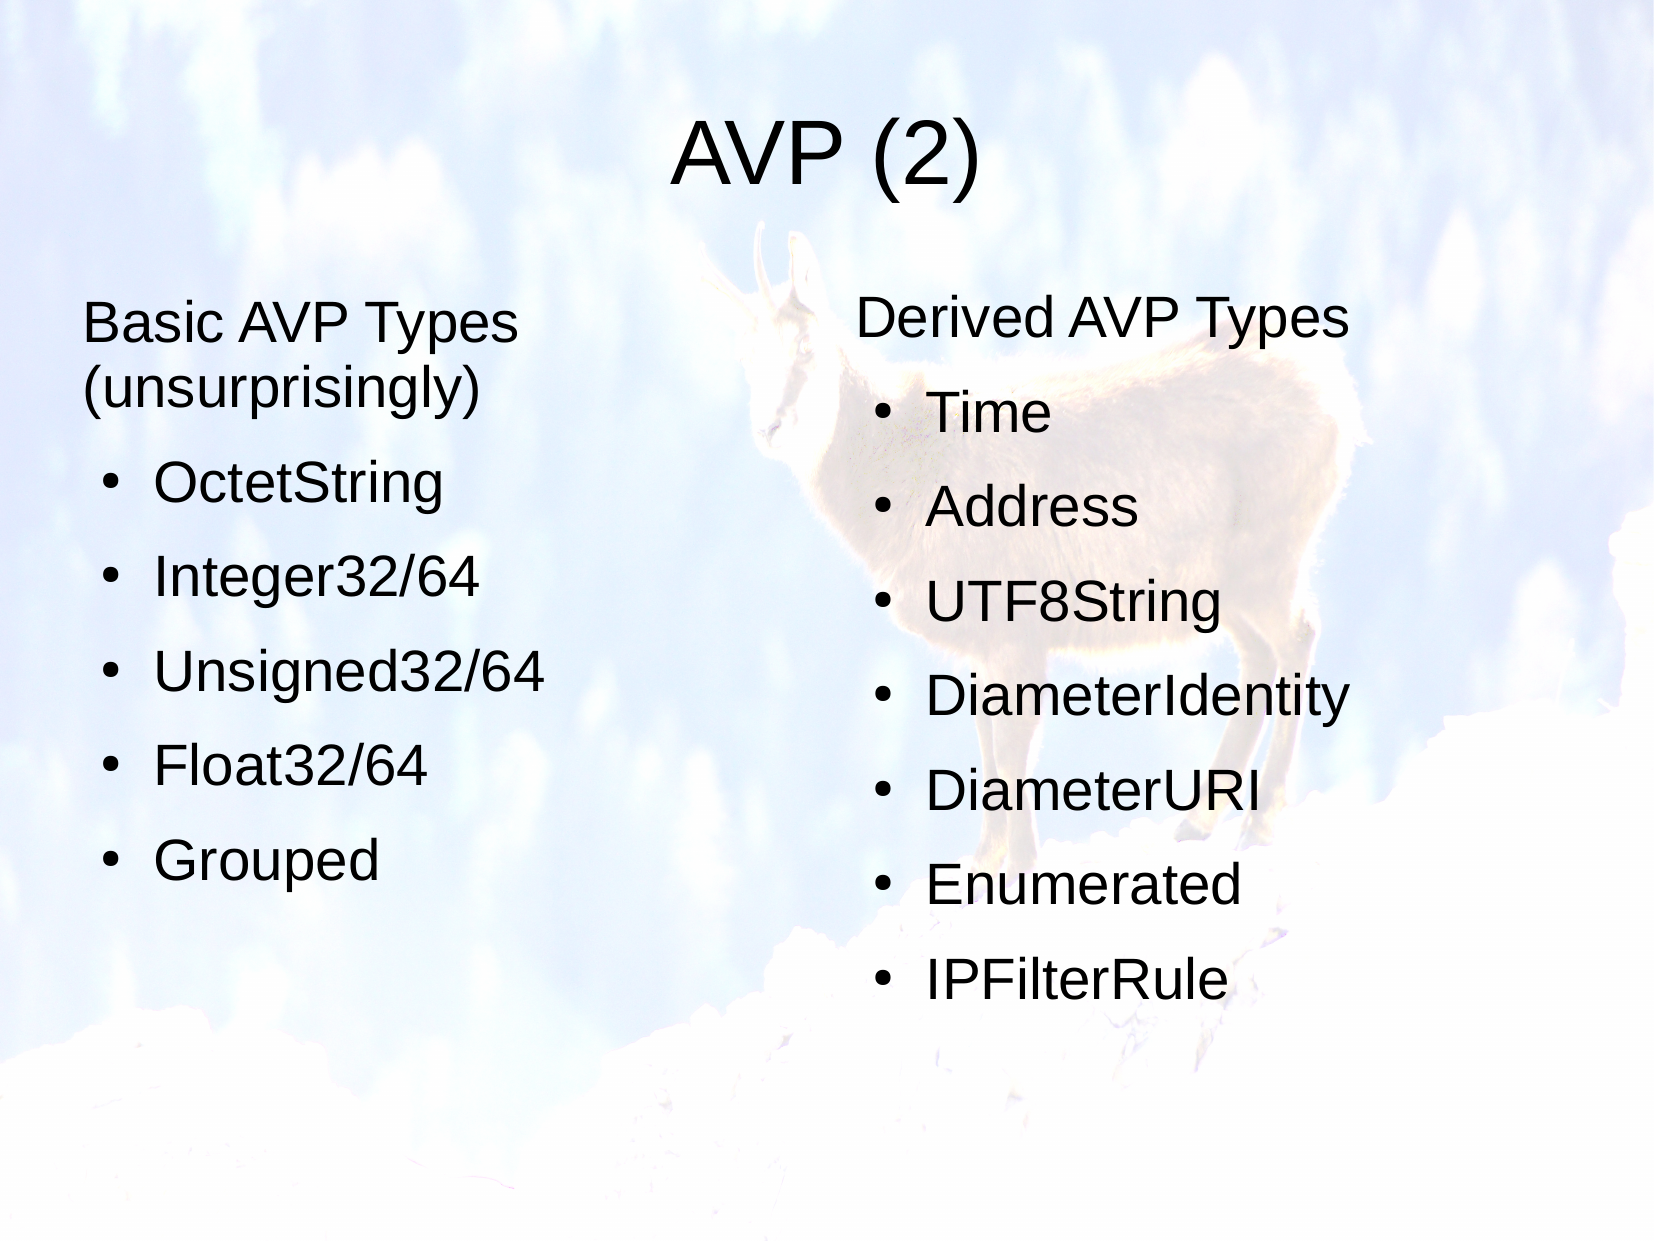

# AVP (2)
Derived AVP Types
Time
Address
UTF8String
DiameterIdentity
DiameterURI
Enumerated
IPFilterRule
Basic AVP Types (unsurprisingly)
OctetString
Integer32/64
Unsigned32/64
Float32/64
Grouped